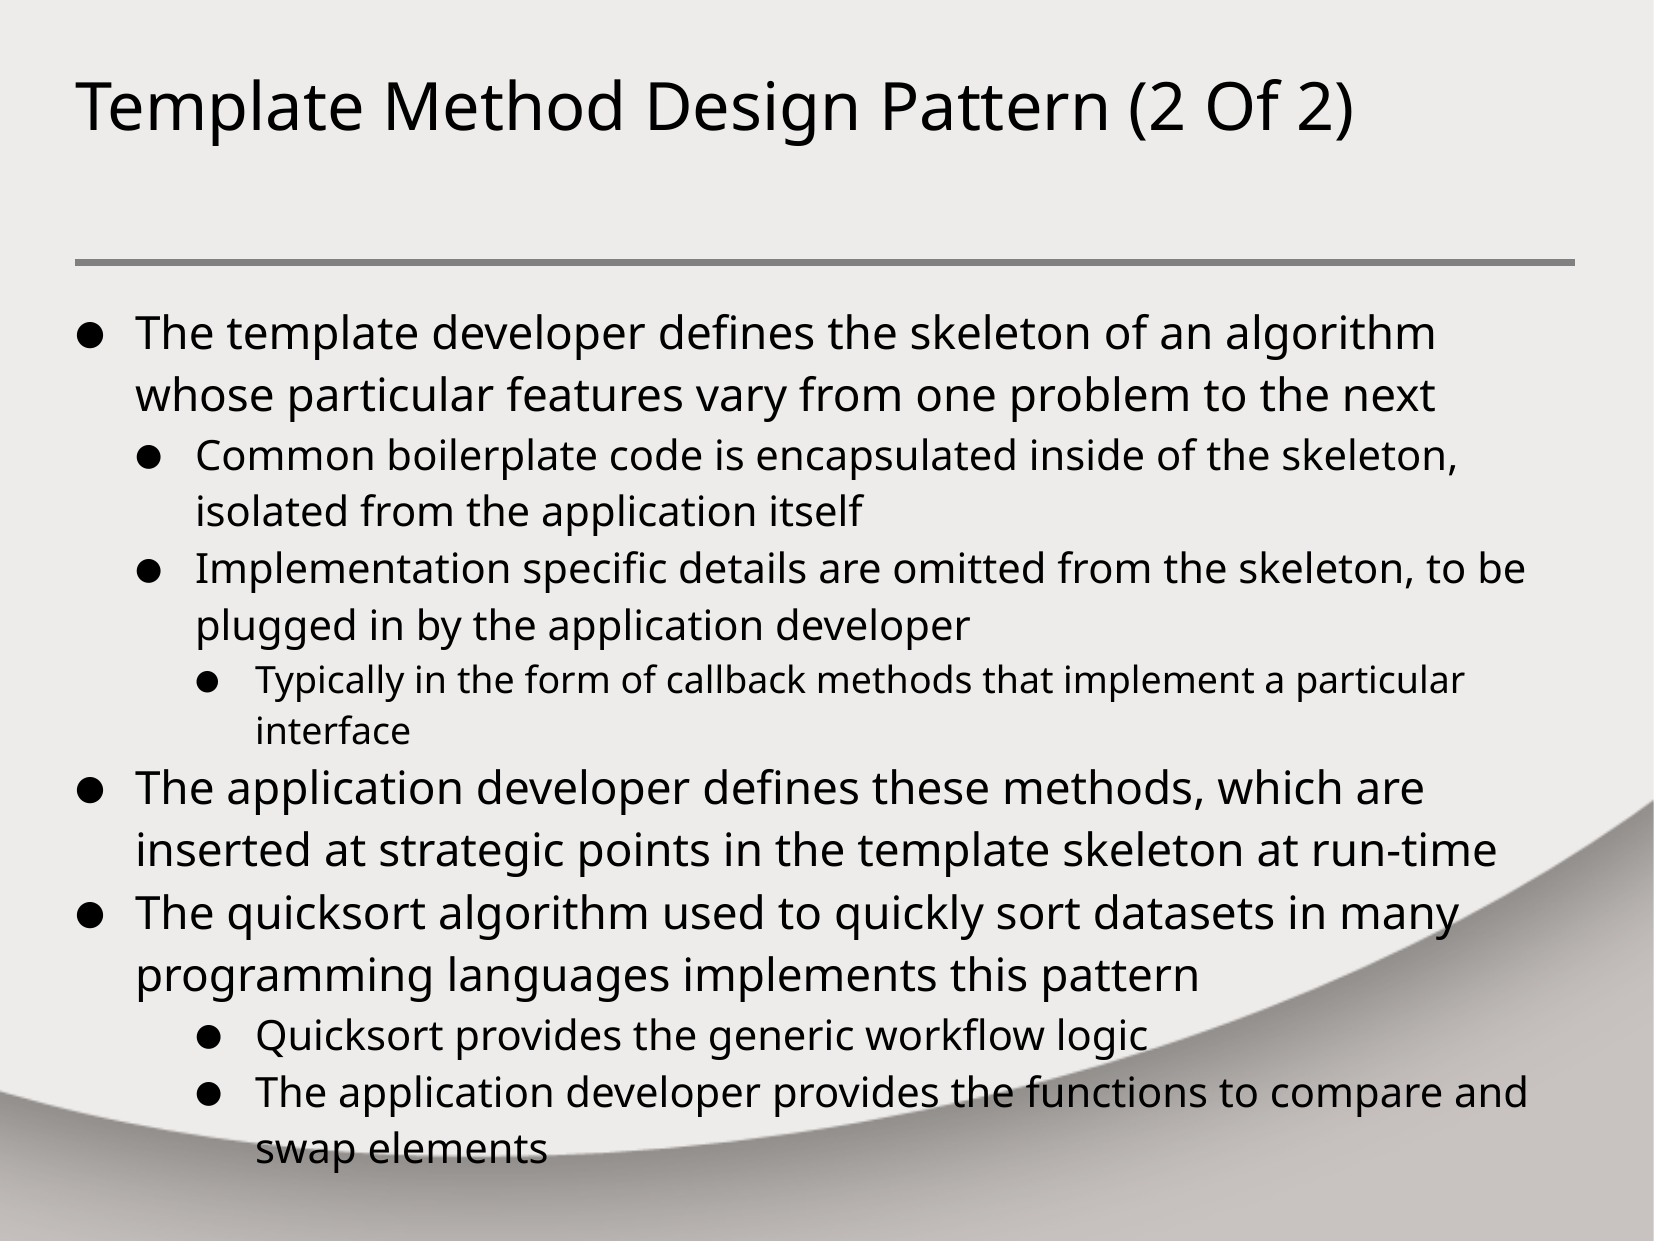

# Template Method Design Pattern (2 Of 2)
The template developer defines the skeleton of an algorithm whose particular features vary from one problem to the next
Common boilerplate code is encapsulated inside of the skeleton, isolated from the application itself
Implementation specific details are omitted from the skeleton, to be plugged in by the application developer
Typically in the form of callback methods that implement a particular interface
The application developer defines these methods, which are inserted at strategic points in the template skeleton at run-time
The quicksort algorithm used to quickly sort datasets in many programming languages implements this pattern
Quicksort provides the generic workflow logic
The application developer provides the functions to compare and swap elements